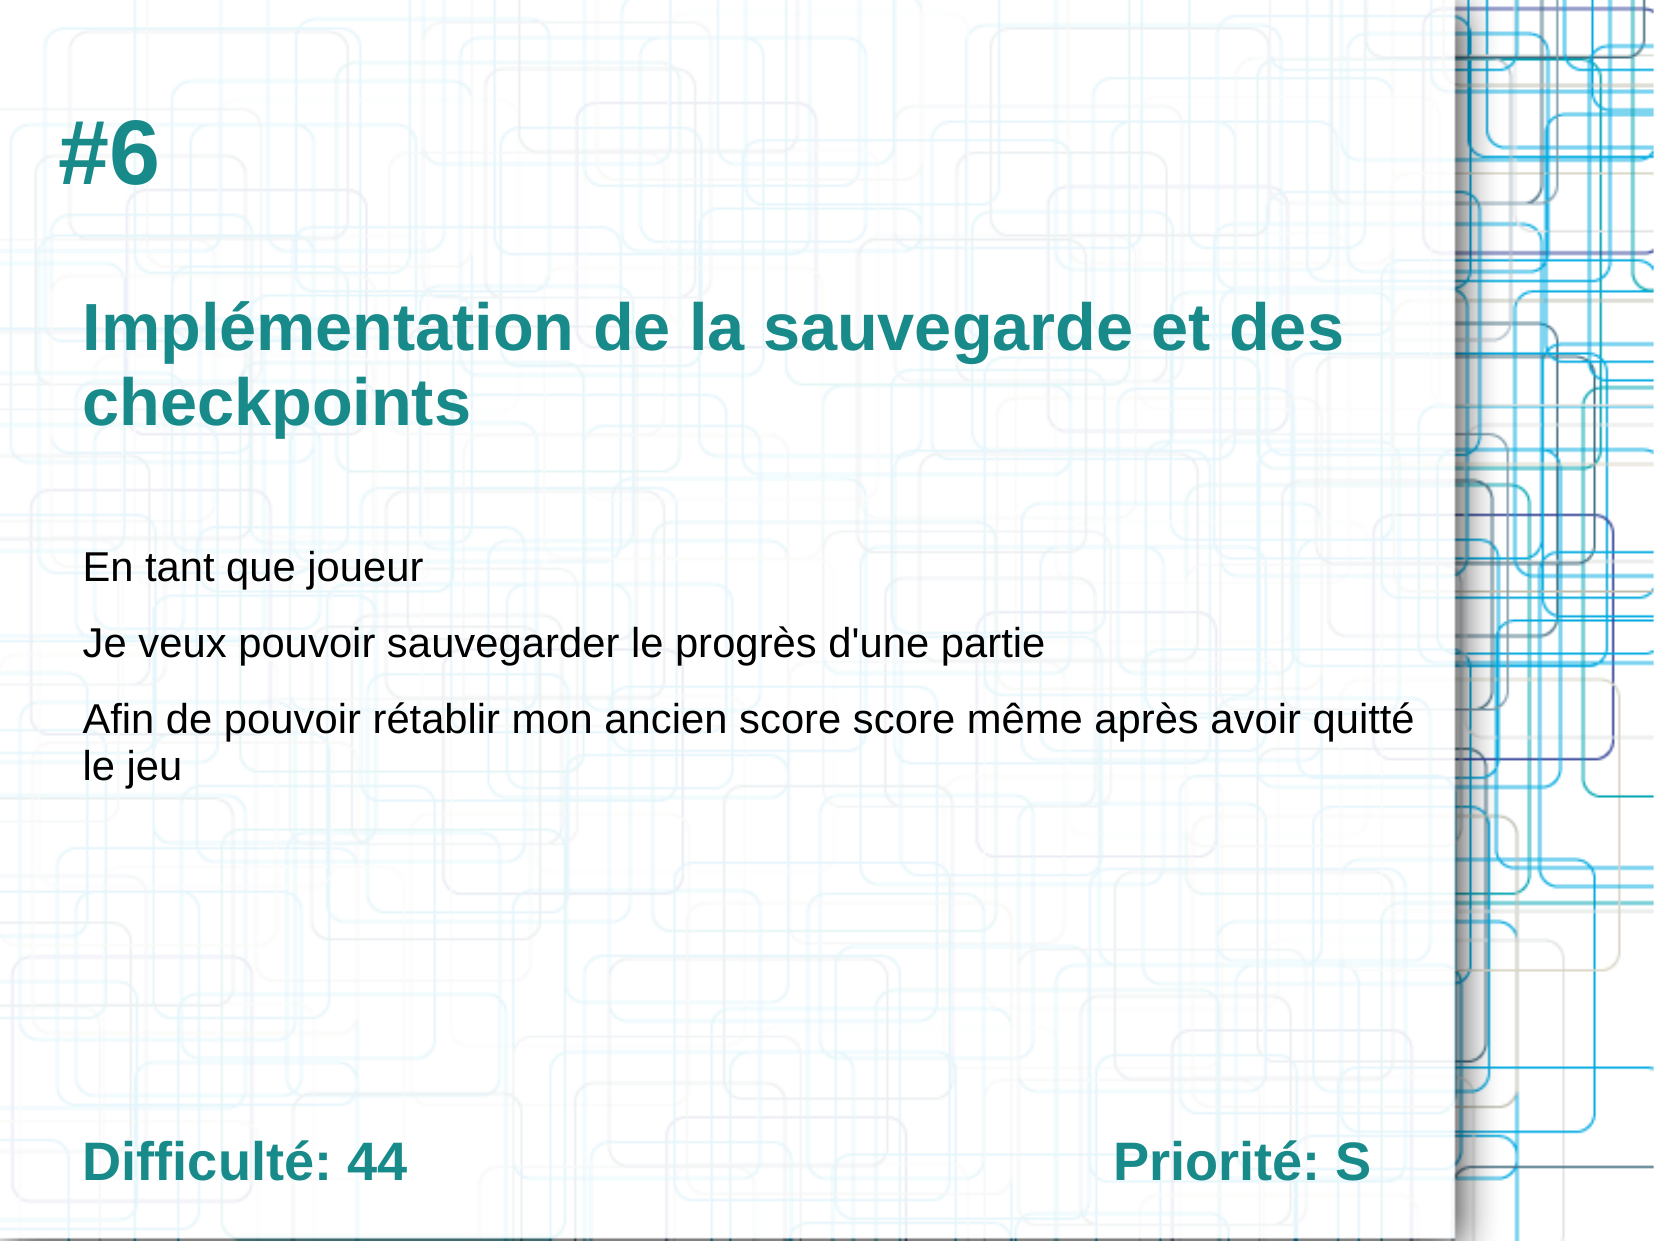

# #6
Implémentation de la sauvegarde et des checkpoints
En tant que joueur
Je veux pouvoir sauvegarder le progrès d'une partie
Afin de pouvoir rétablir mon ancien score score même après avoir quitté le jeu
Difficulté: 44 Priorité: S